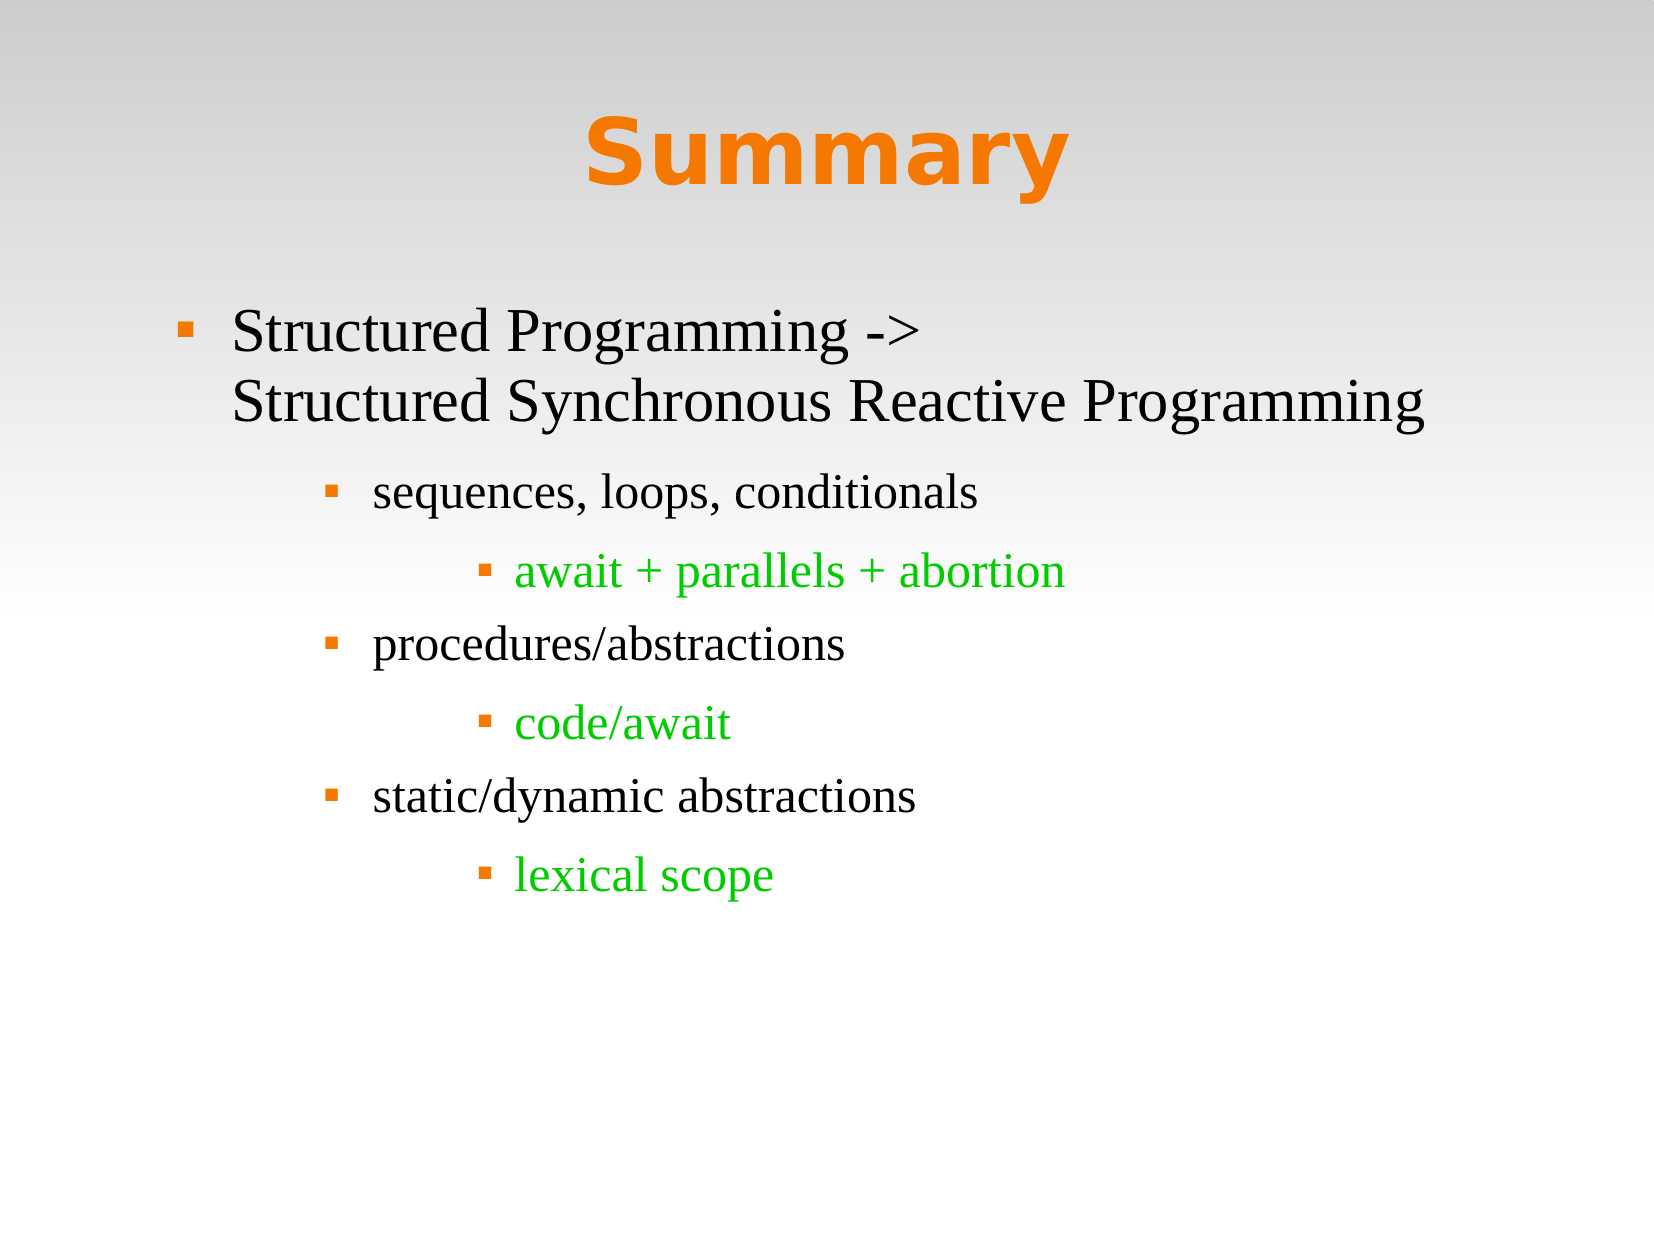

# Summary
Structured Programming -> Structured Synchronous Reactive Programming
sequences, loops, conditionals
await + parallels + abortion
procedures/abstractions
code/await
static/dynamic abstractions
lexical scope